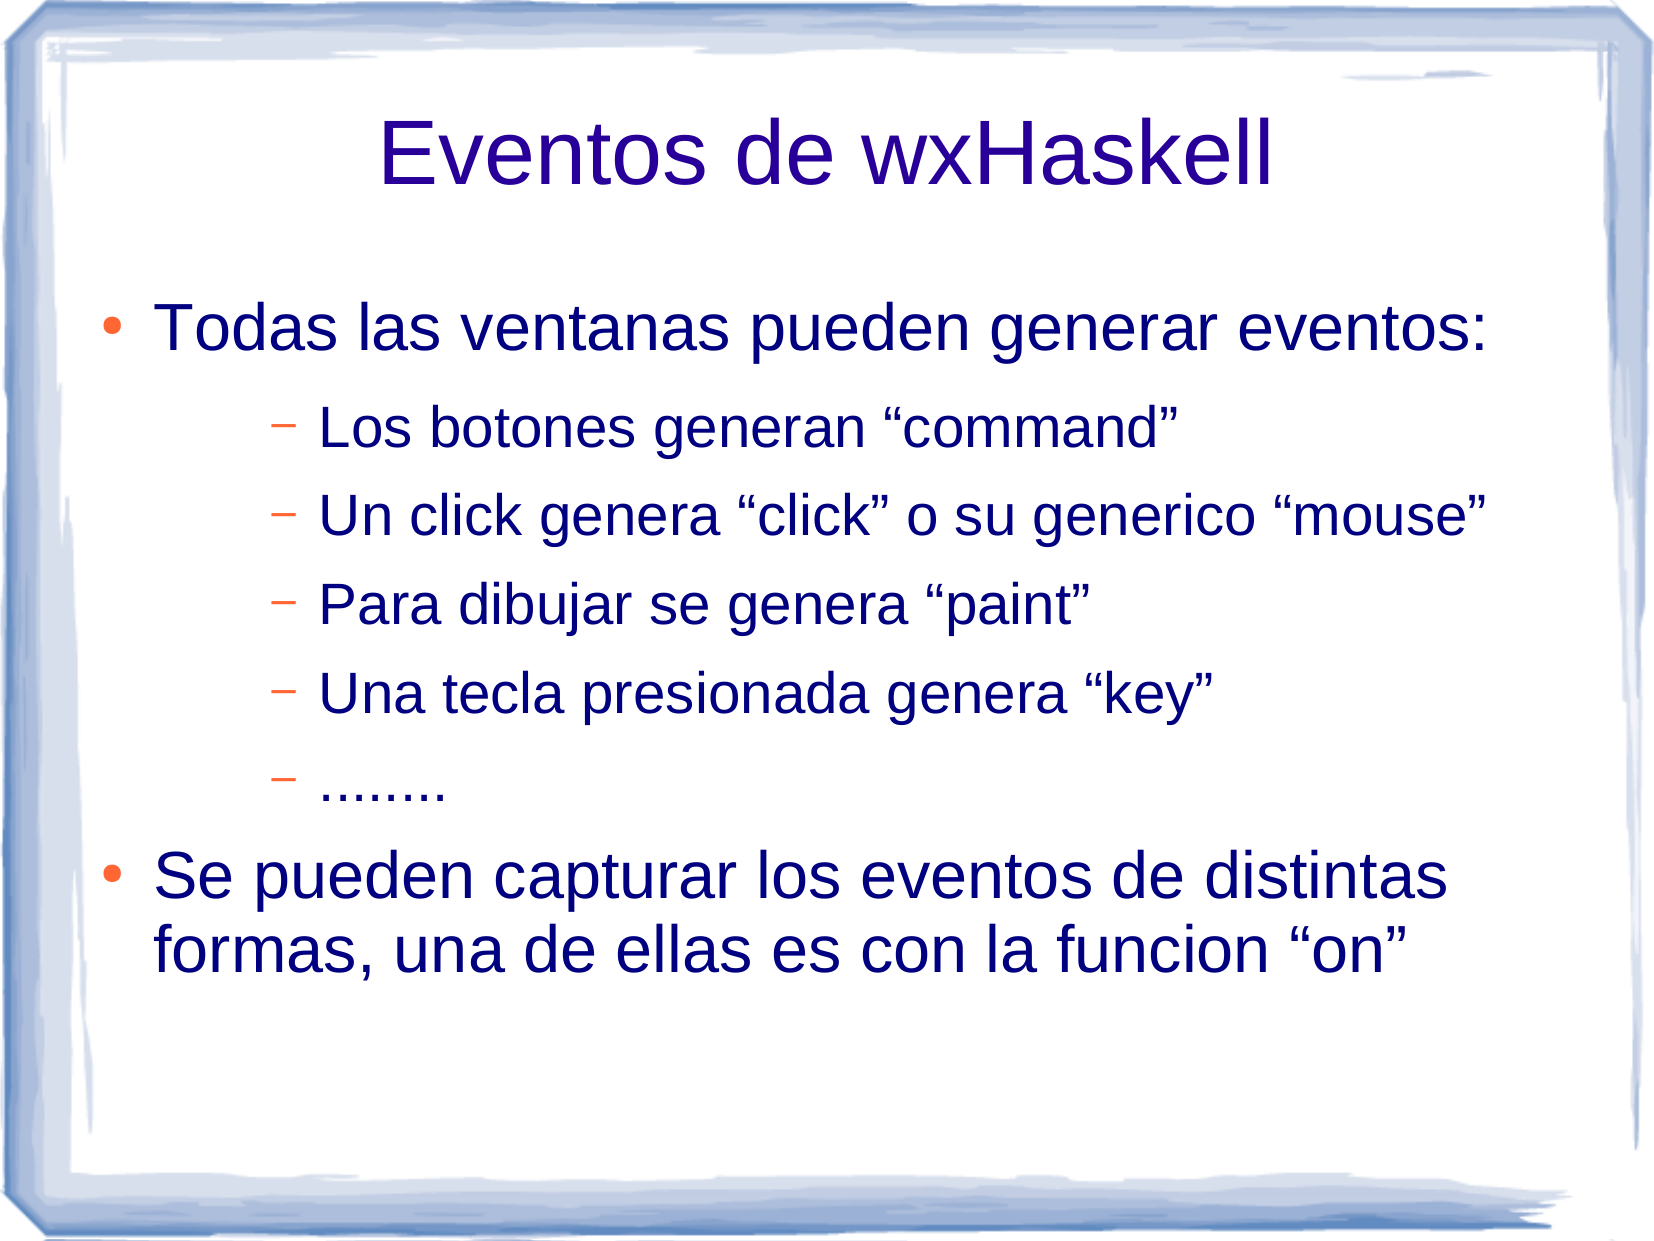

# Eventos de wxHaskell
Todas las ventanas pueden generar eventos:
Los botones generan “command”
Un click genera “click” o su generico “mouse”
Para dibujar se genera “paint”
Una tecla presionada genera “key”
........
Se pueden capturar los eventos de distintas formas, una de ellas es con la funcion “on”